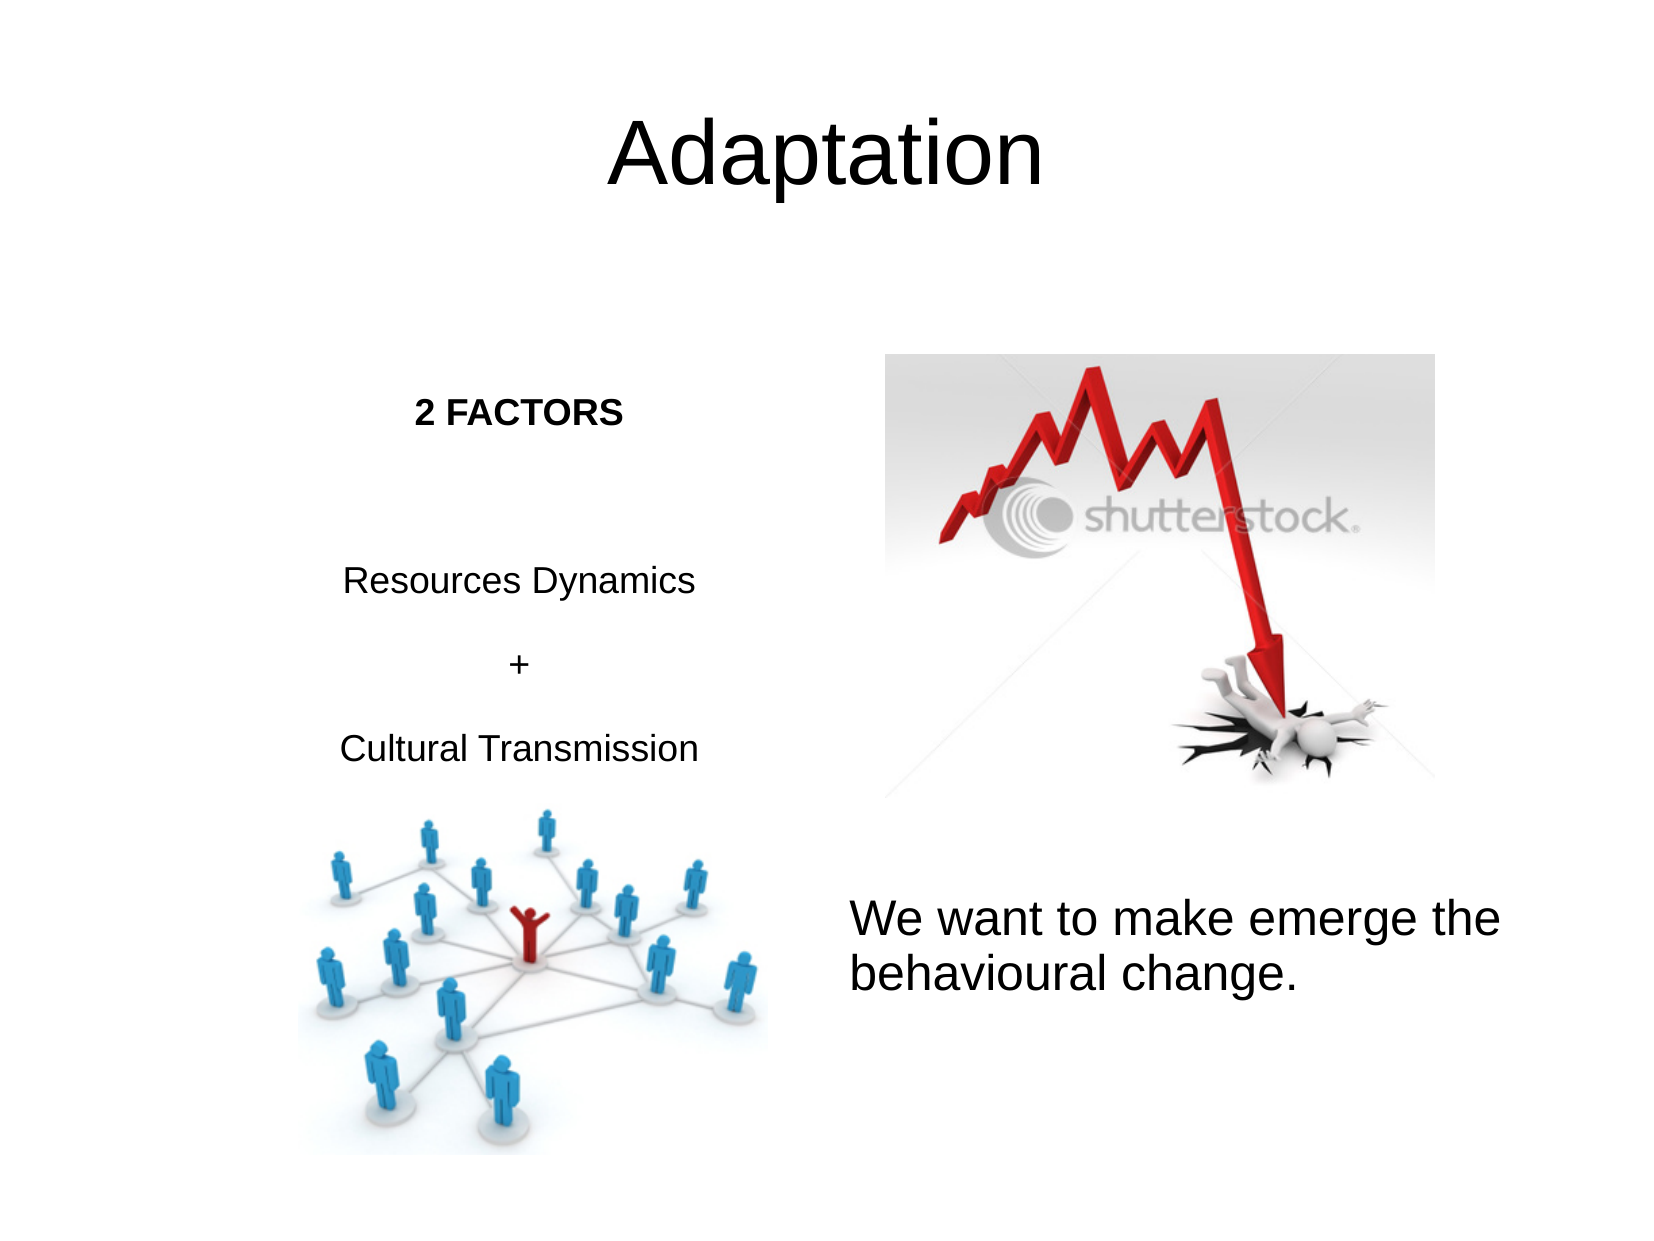

# Adaptation
2 FACTORS
Resources Dynamics
+
Cultural Transmission
We want to make emerge the
behavioural change.